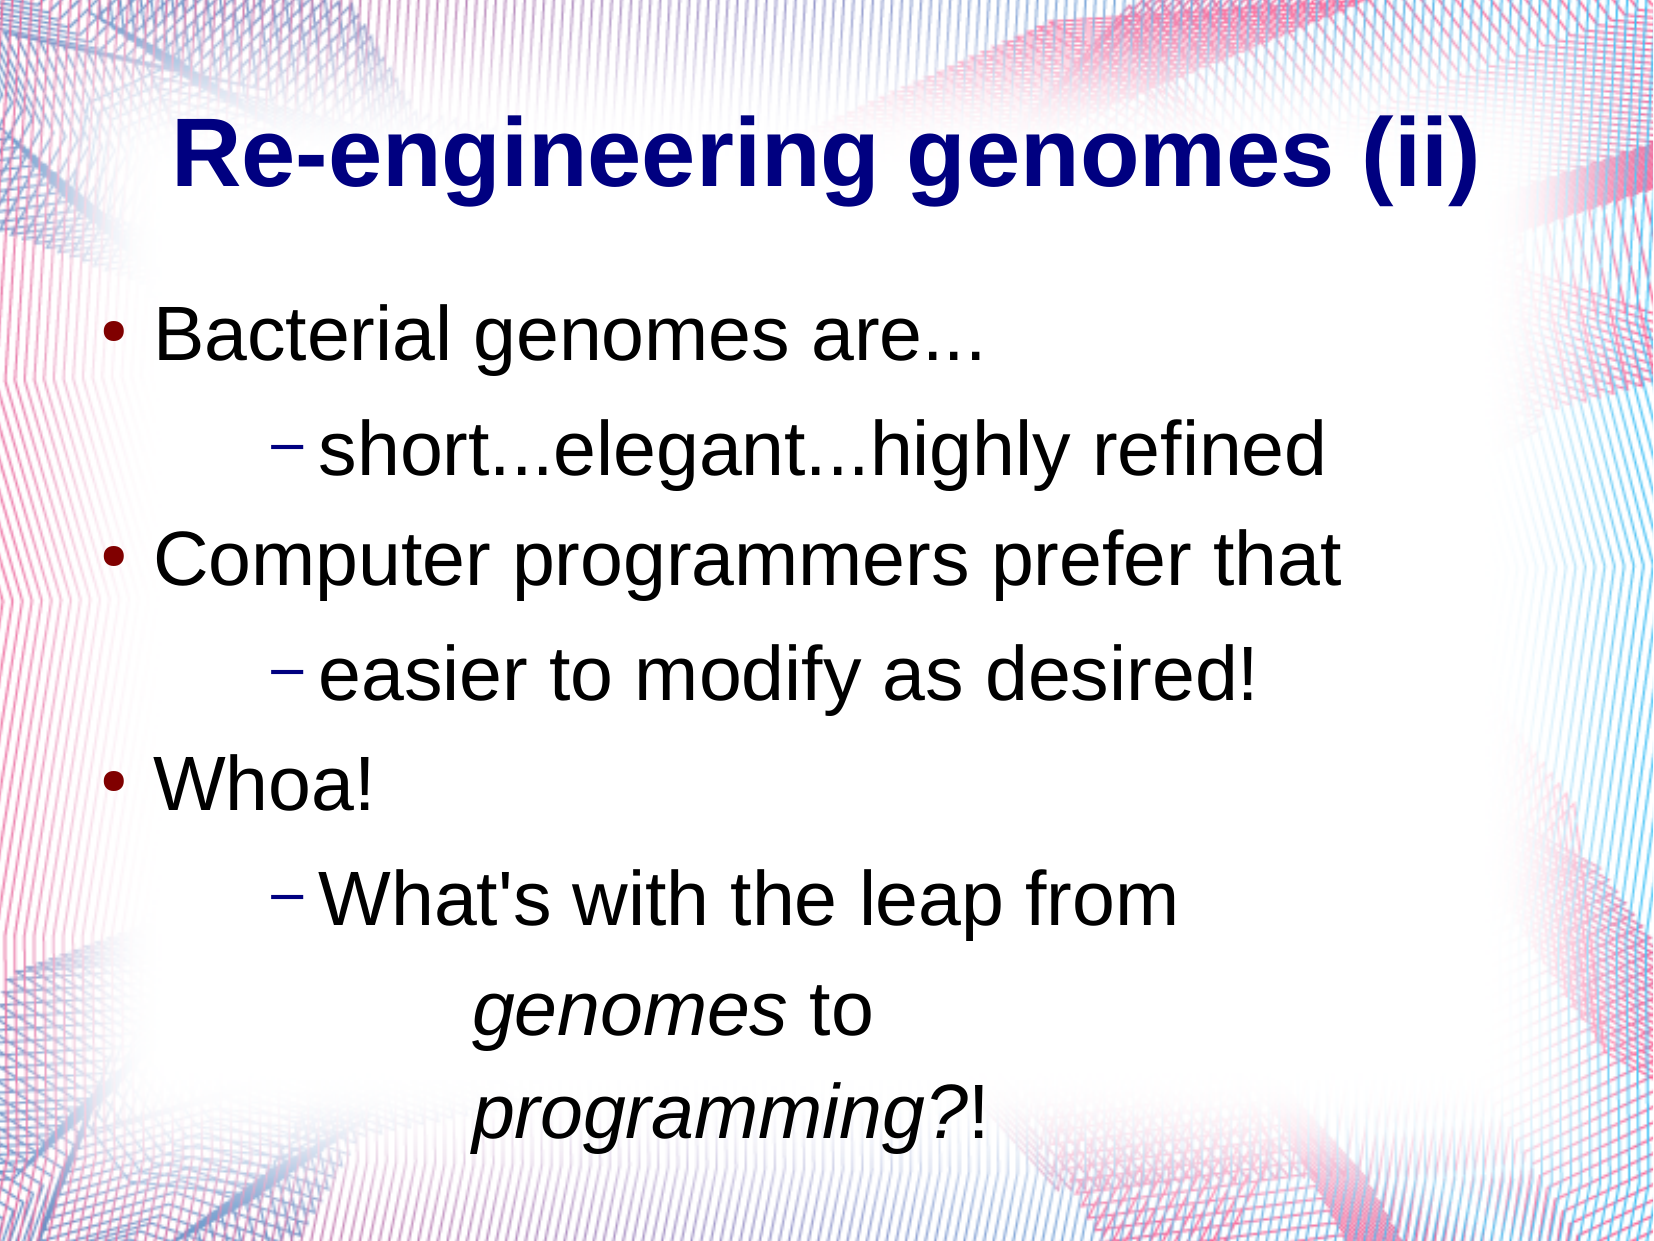

# Re-engineering genomes (ii)
Bacterial genomes are...
short...elegant...highly refined
Computer programmers prefer that
easier to modify as desired!
Whoa!
What's with the leap from
genomes to
programming?!